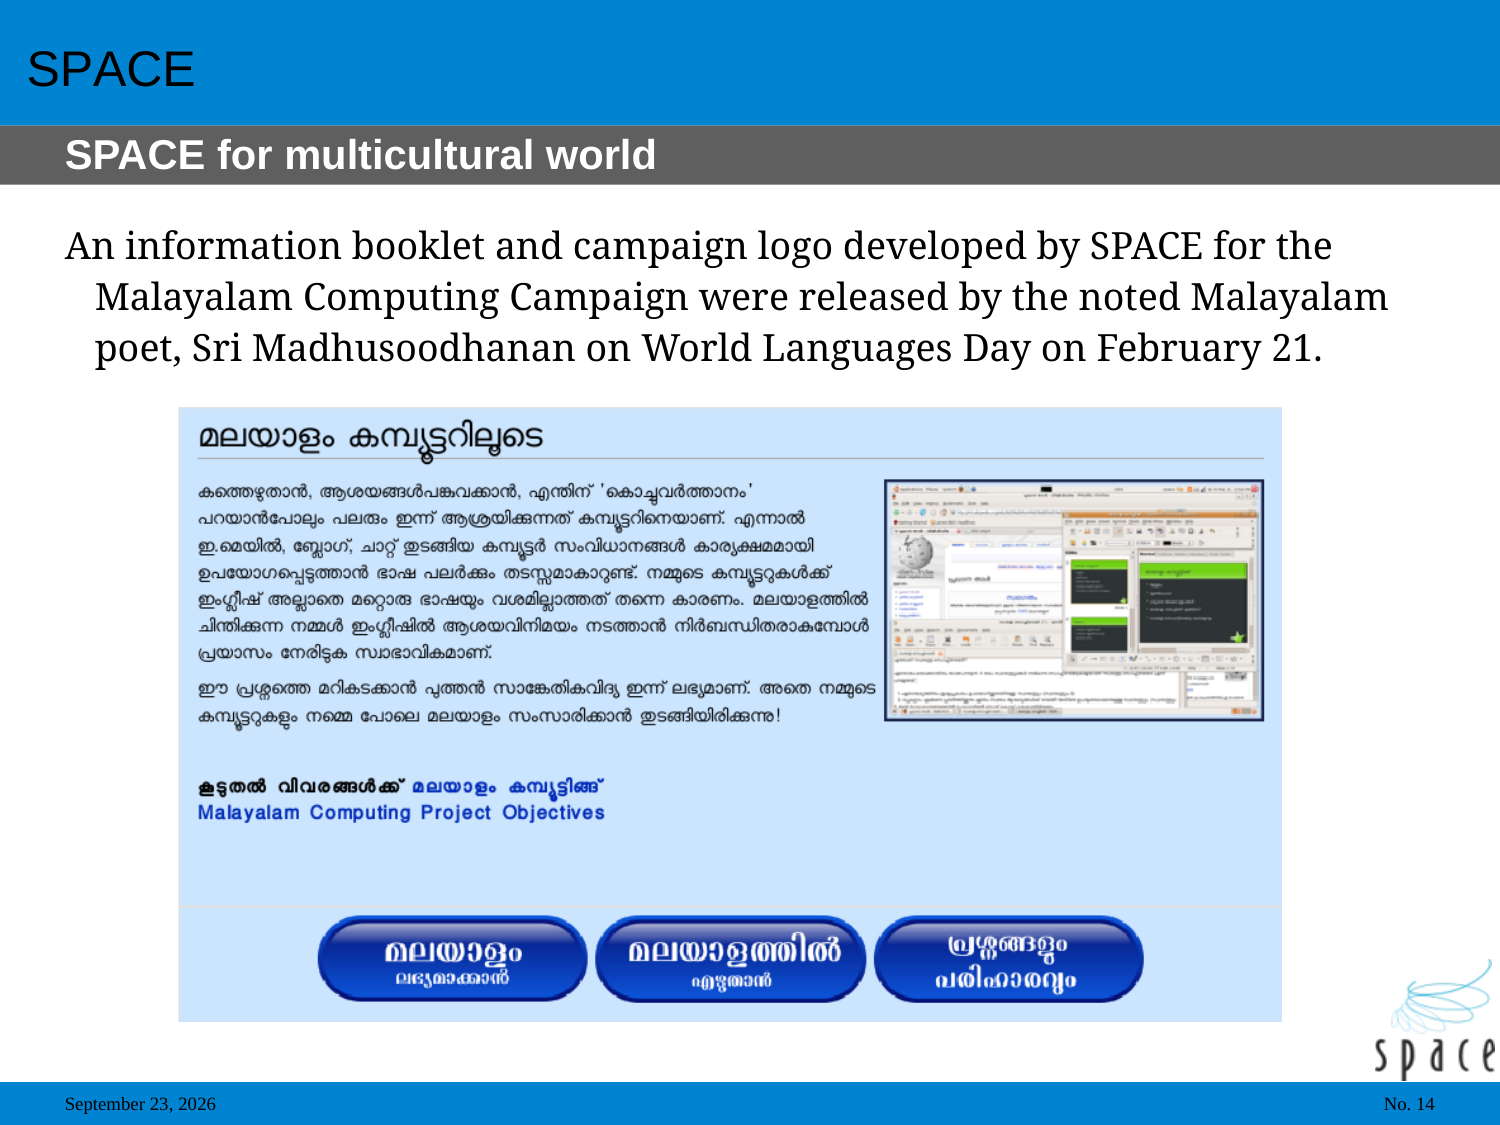

# SPACE for multicultural world
An information booklet and campaign logo developed by SPACE for the Malayalam Computing Campaign were released by the noted Malayalam poet, Sri Madhusoodhanan on World Languages Day on February 21.
14